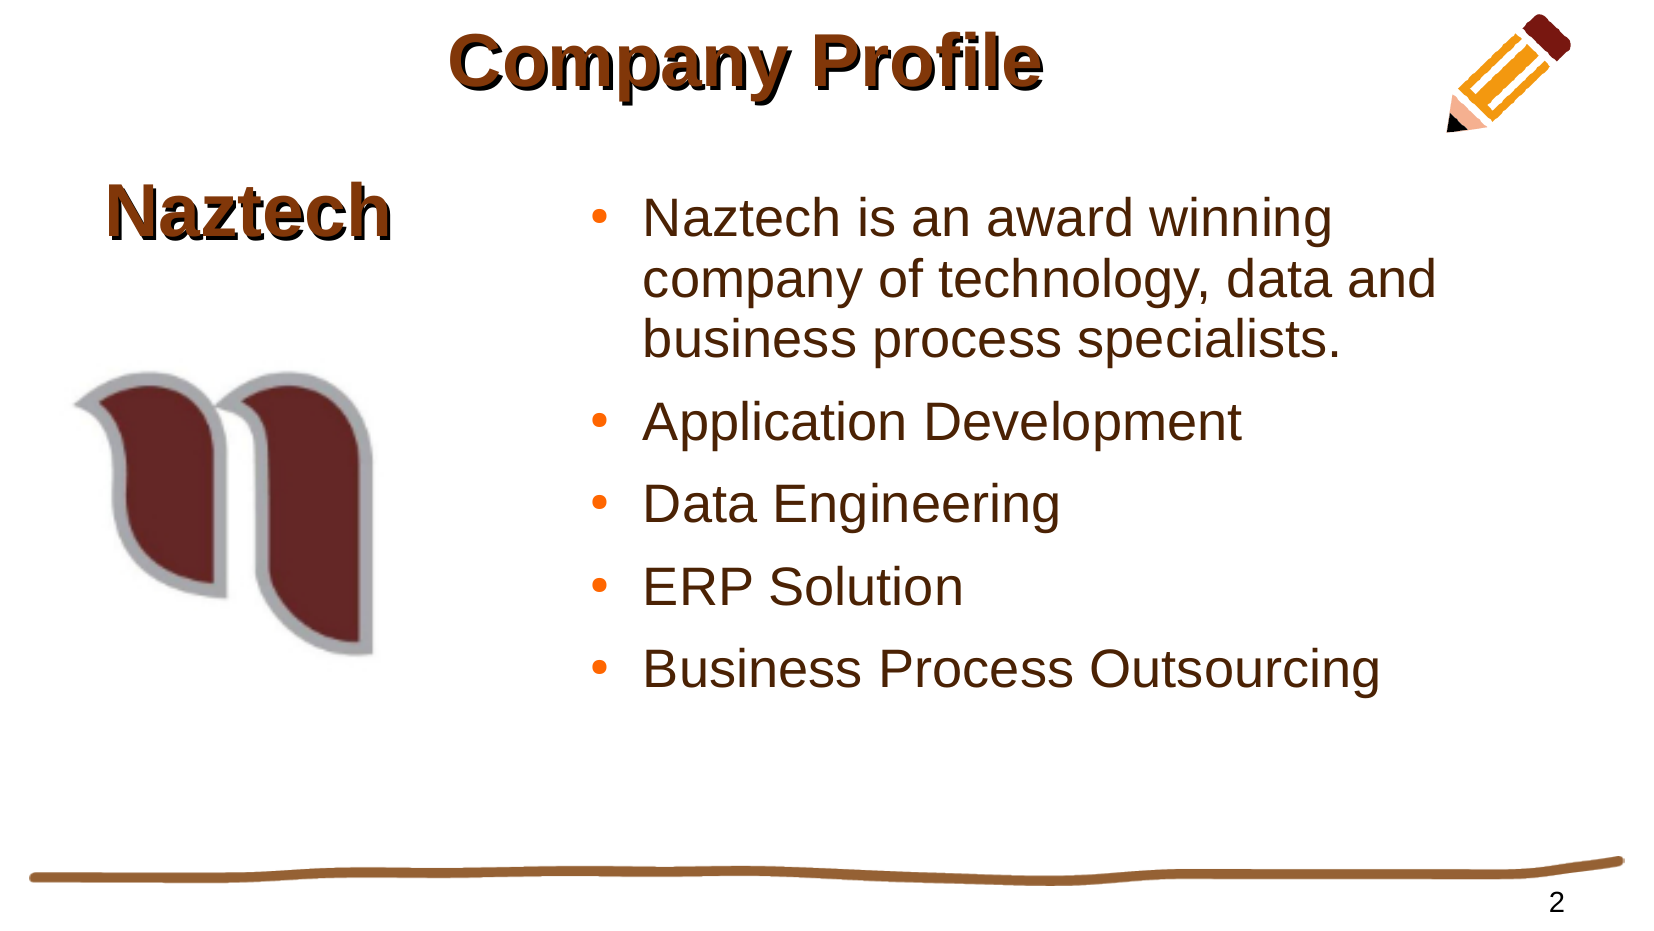

Company Profile
# Naztech
Naztech is an award winning company of technology, data and business process specialists.
Application Development
Data Engineering
ERP Solution
Business Process Outsourcing
2